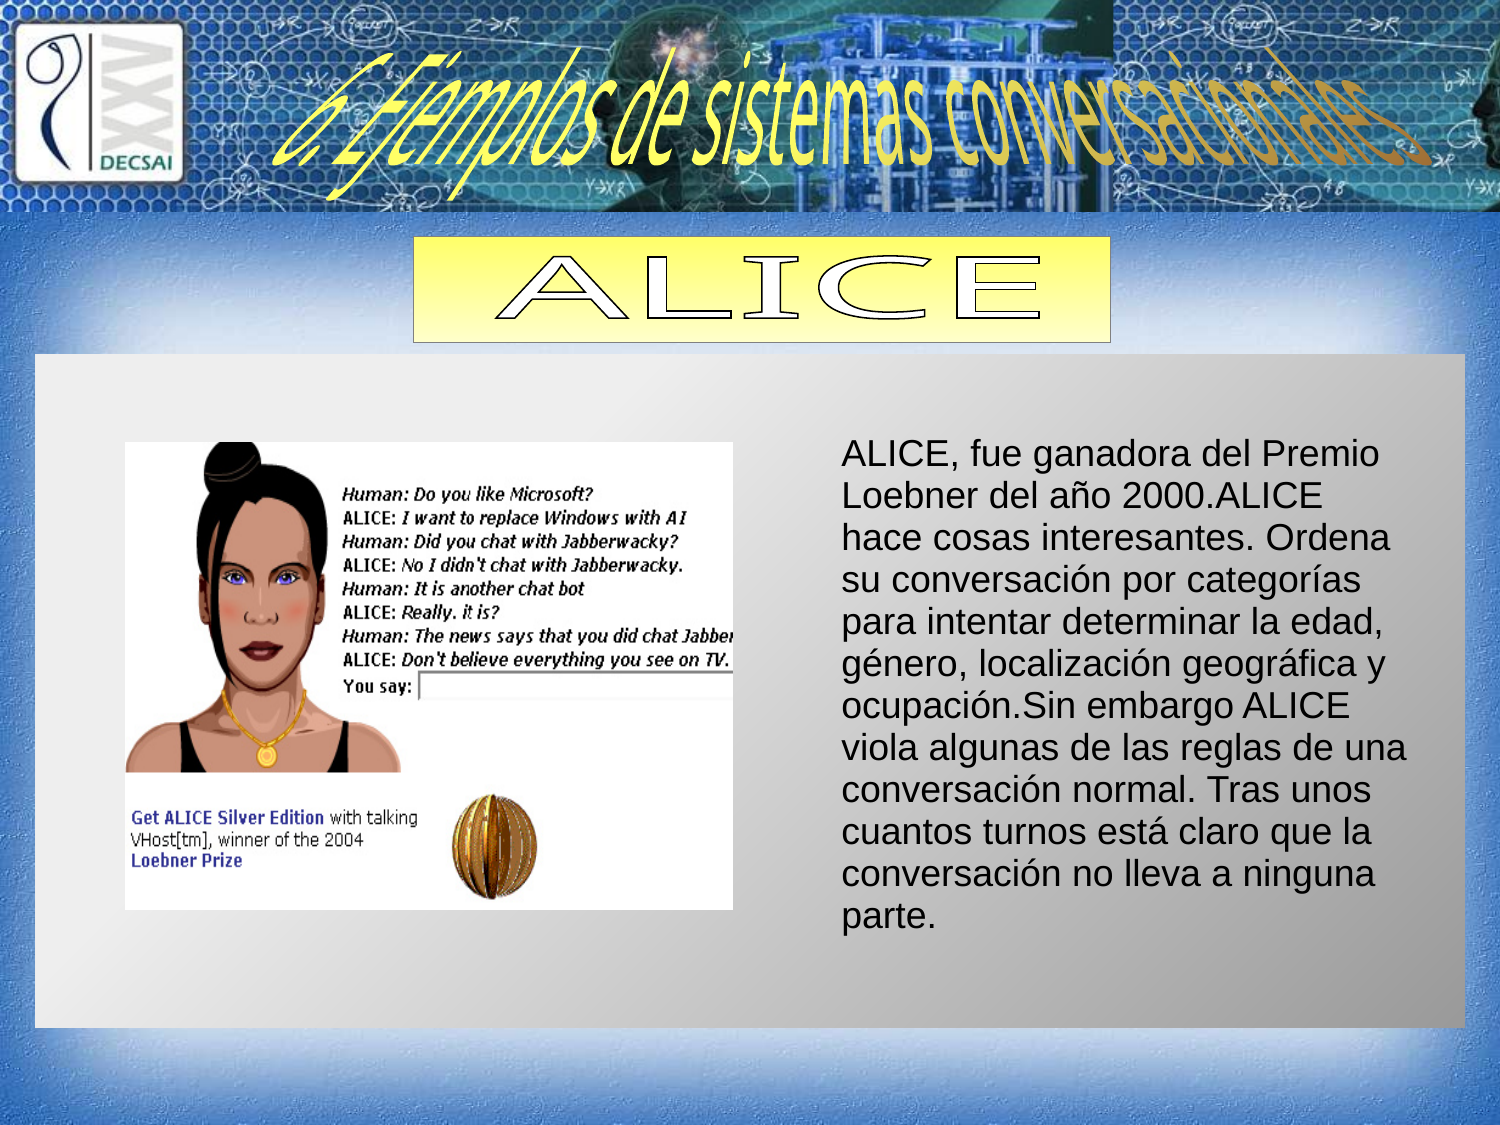

6. Ejemplos de sistemas conversacionales
ELIZA
SHRDLU
ALICE
PARRY
ELIZA es un programa informático diseñado en el MIT entre 1964 y 1966 por Joseph Weizenbaum. Eliza fue uno de los primeros programas en procesar lenguaje natural. El mismo parodiaba al psicólogo Carl Rogers e intentaba mantener una conversación de texto coherente con el usuario
ALICE, fue ganadora del Premio Loebner del año 2000.ALICE hace cosas interesantes. Ordena su conversación por categorías para intentar determinar la edad, género, localización geográfica y ocupación.Sin embargo ALICE viola algunas de las reglas de una conversación normal. Tras unos cuantos turnos está claro que la conversación no lleva a ninguna parte.
SHRDLU, la diferencia con los anteriores está en que además de mantener un diálogo interactivo, es capaz de realizar acciones. El robot vive en una habitación virtual con objetos, y puede interactuar con ellos a petición del usuario. También comenta los planes, recordando detalles de la conversación.
PARRY, diseñado por Kenneth Colby. Fue creado como una mente paranoica, y se dio en caso de que psiquiatras no eran capaces de saber con total seguridad si PARRY era humano o no. Sus respuestas estaban basadas en sus "estados afectivos" internos, que consistían en miedo, furia y desconfianza.